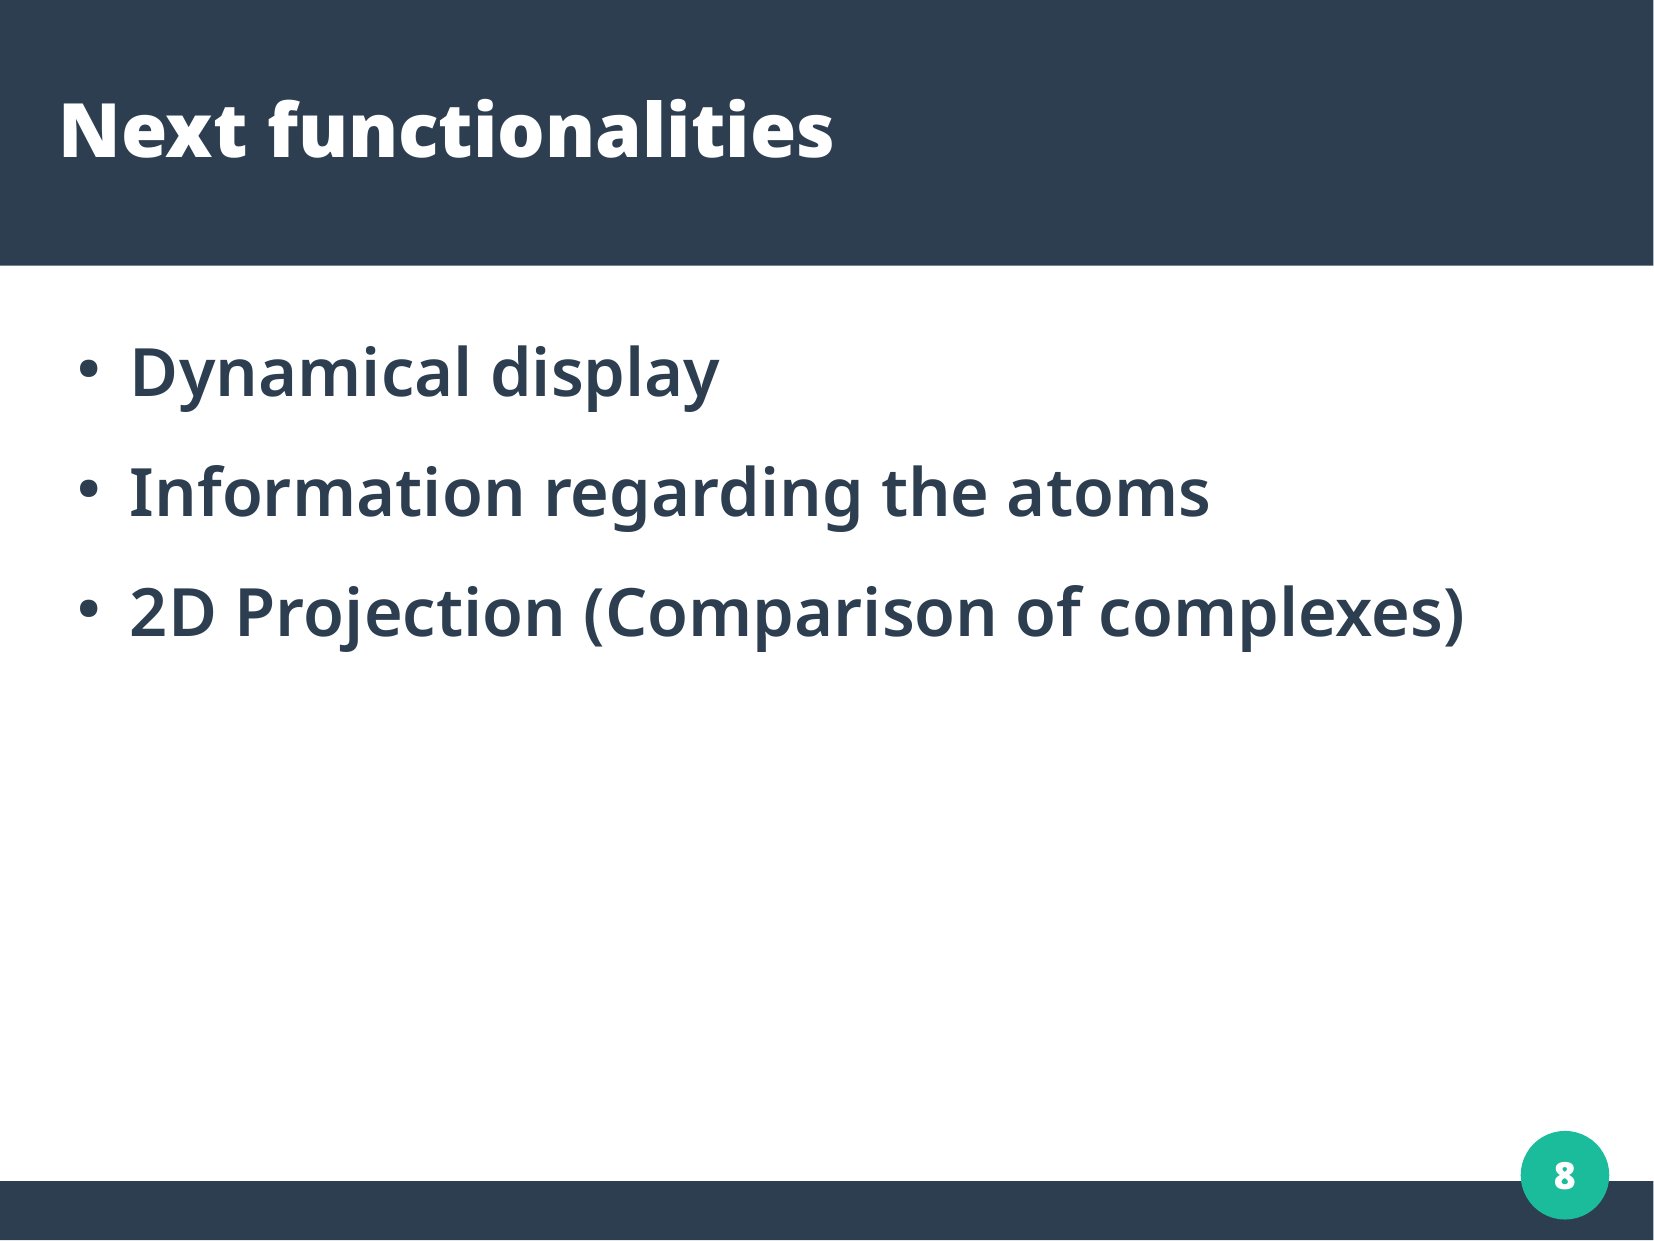

# Next functionalities
Dynamical display
Information regarding the atoms
2D Projection (Comparison of complexes)
8